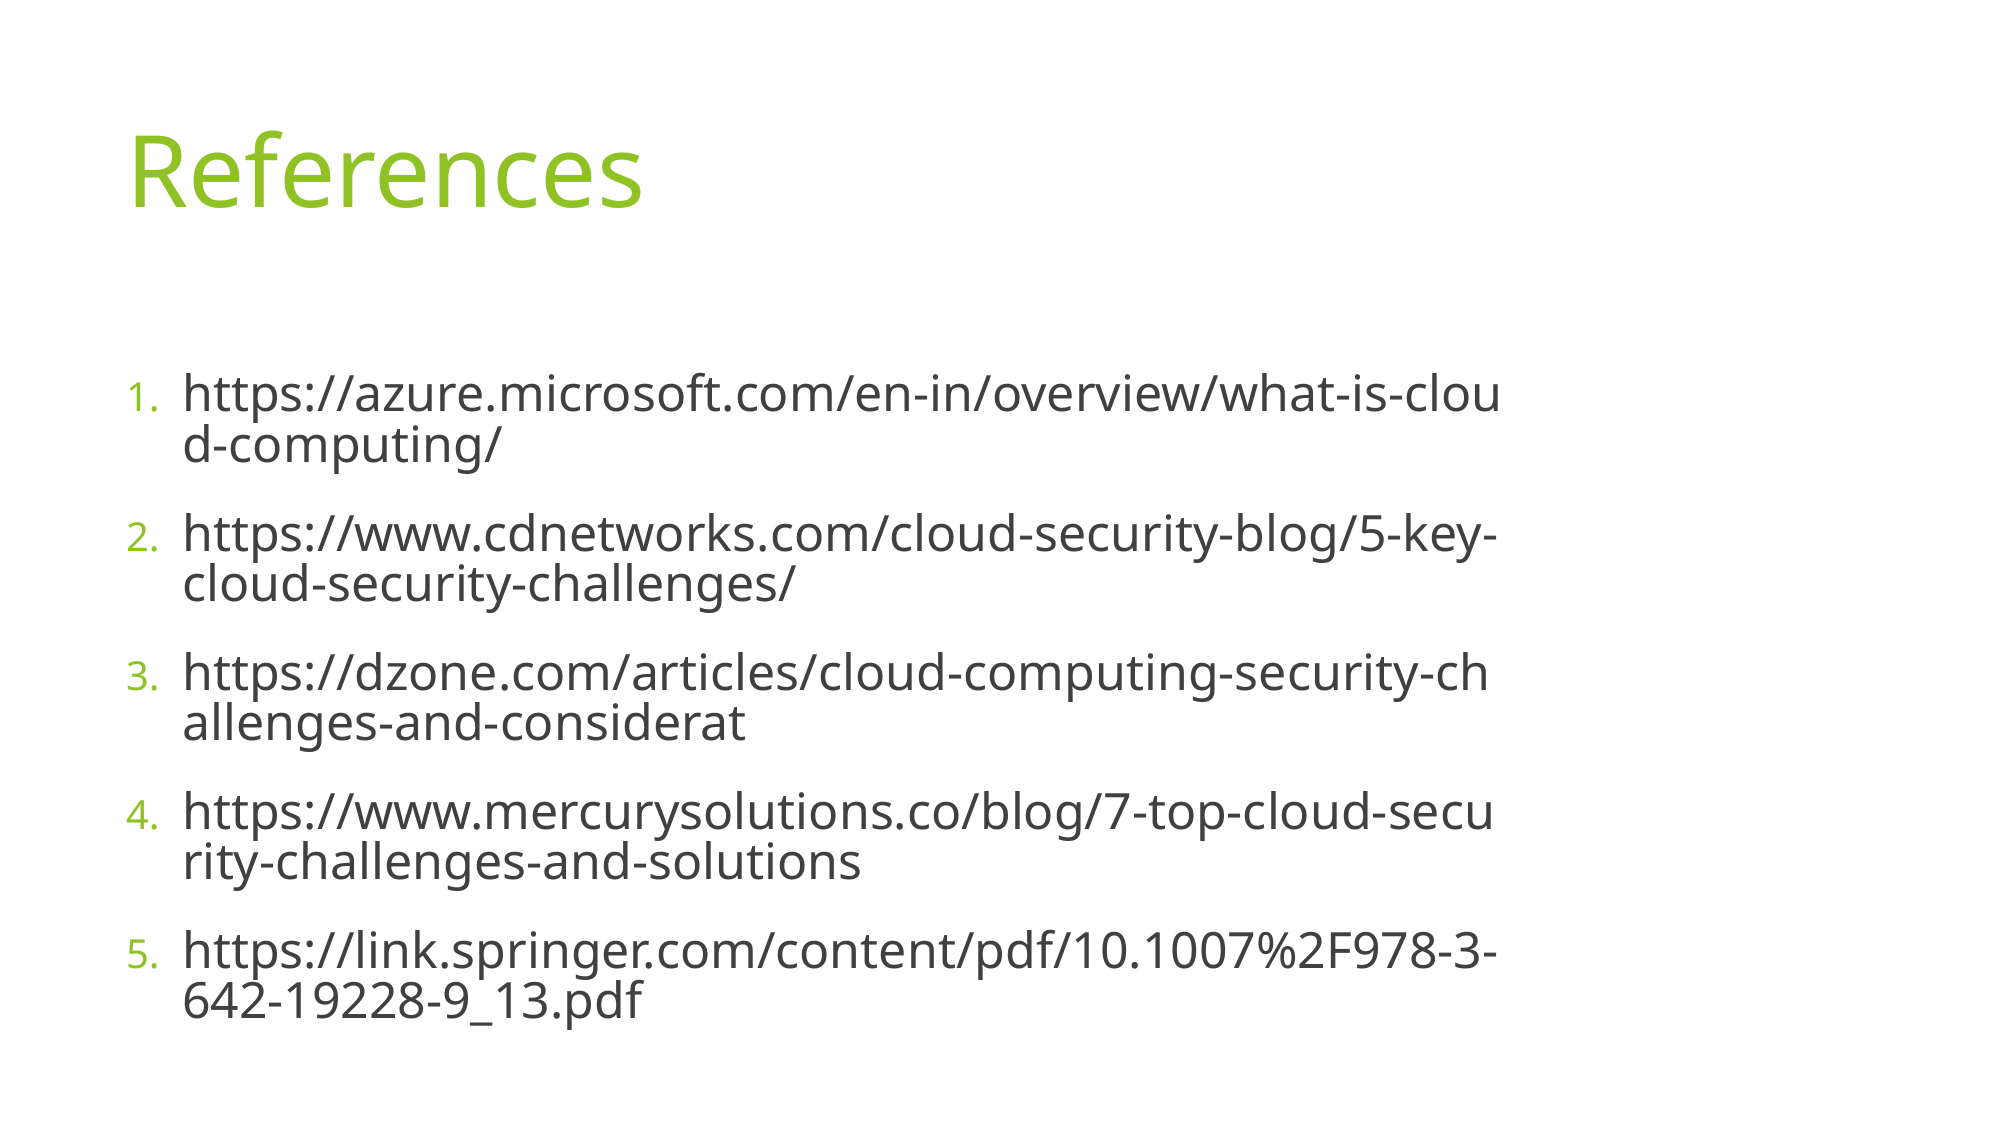

# References
https://azure.microsoft.com/en-in/overview/what-is-cloud-computing/
https://www.cdnetworks.com/cloud-security-blog/5-key-cloud-security-challenges/
https://dzone.com/articles/cloud-computing-security-challenges-and-considerat
https://www.mercurysolutions.co/blog/7-top-cloud-security-challenges-and-solutions
https://link.springer.com/content/pdf/10.1007%2F978-3-642-19228-9_13.pdf